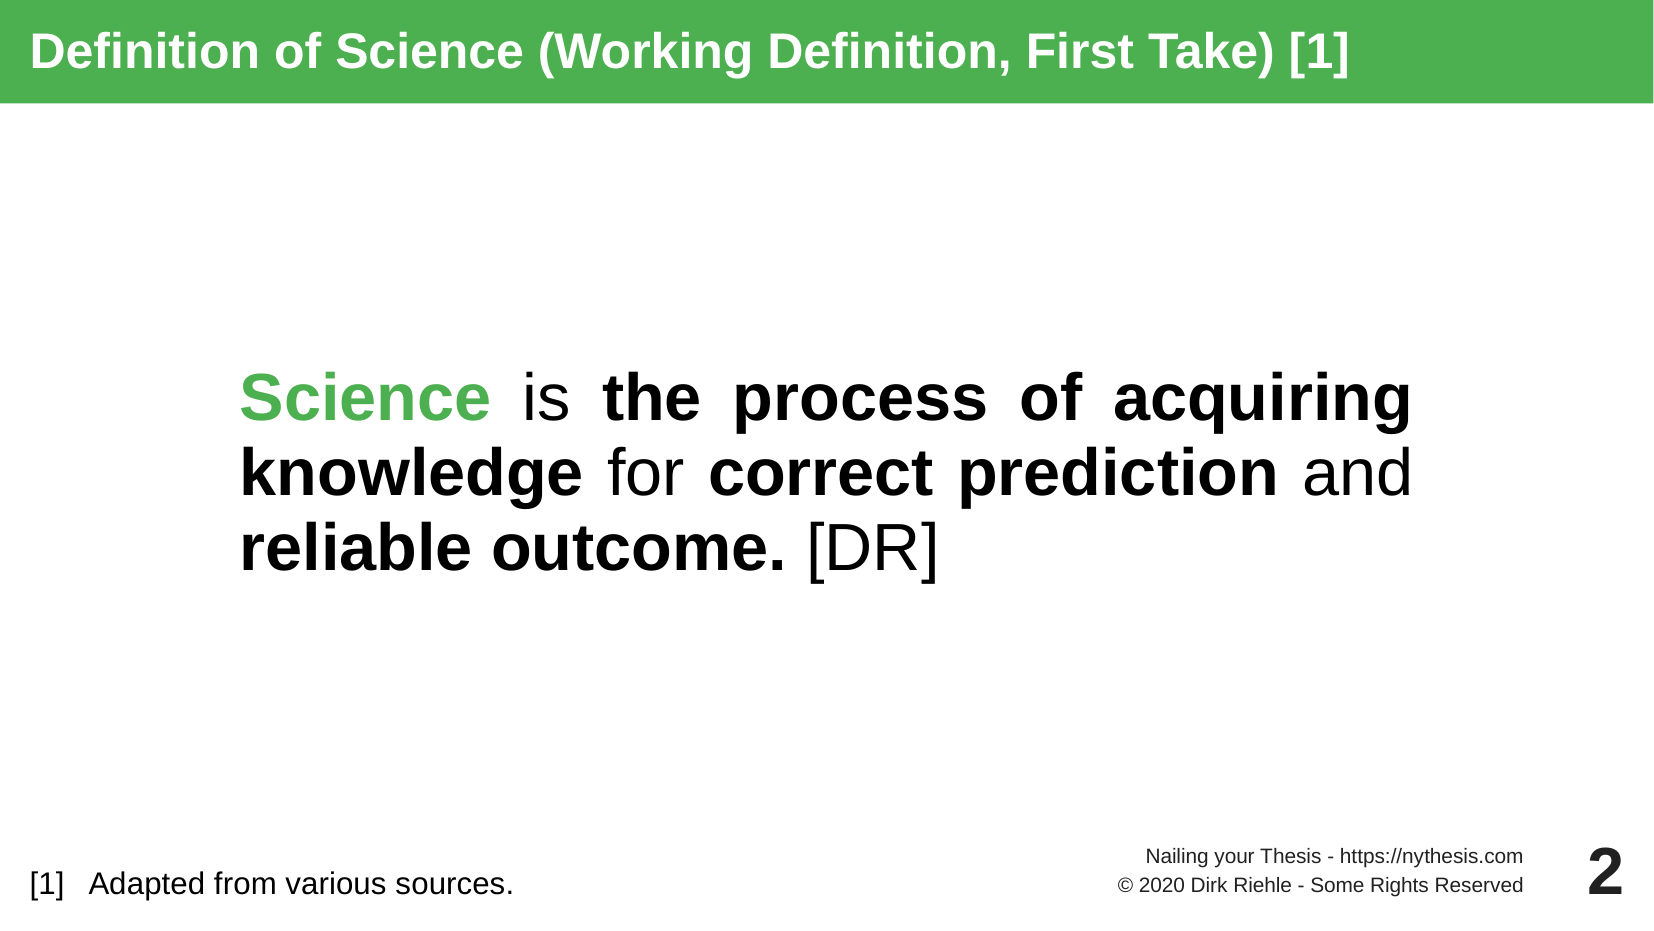

# Definition of Science (Working Definition, First Take) [1]
Science is the process of acquiring knowledge for correct prediction and reliable outcome. [DR]
[1]	Adapted from various sources.
Nailing your Thesis - https://nythesis.com
2
© 2020 Dirk Riehle - Some Rights Reserved